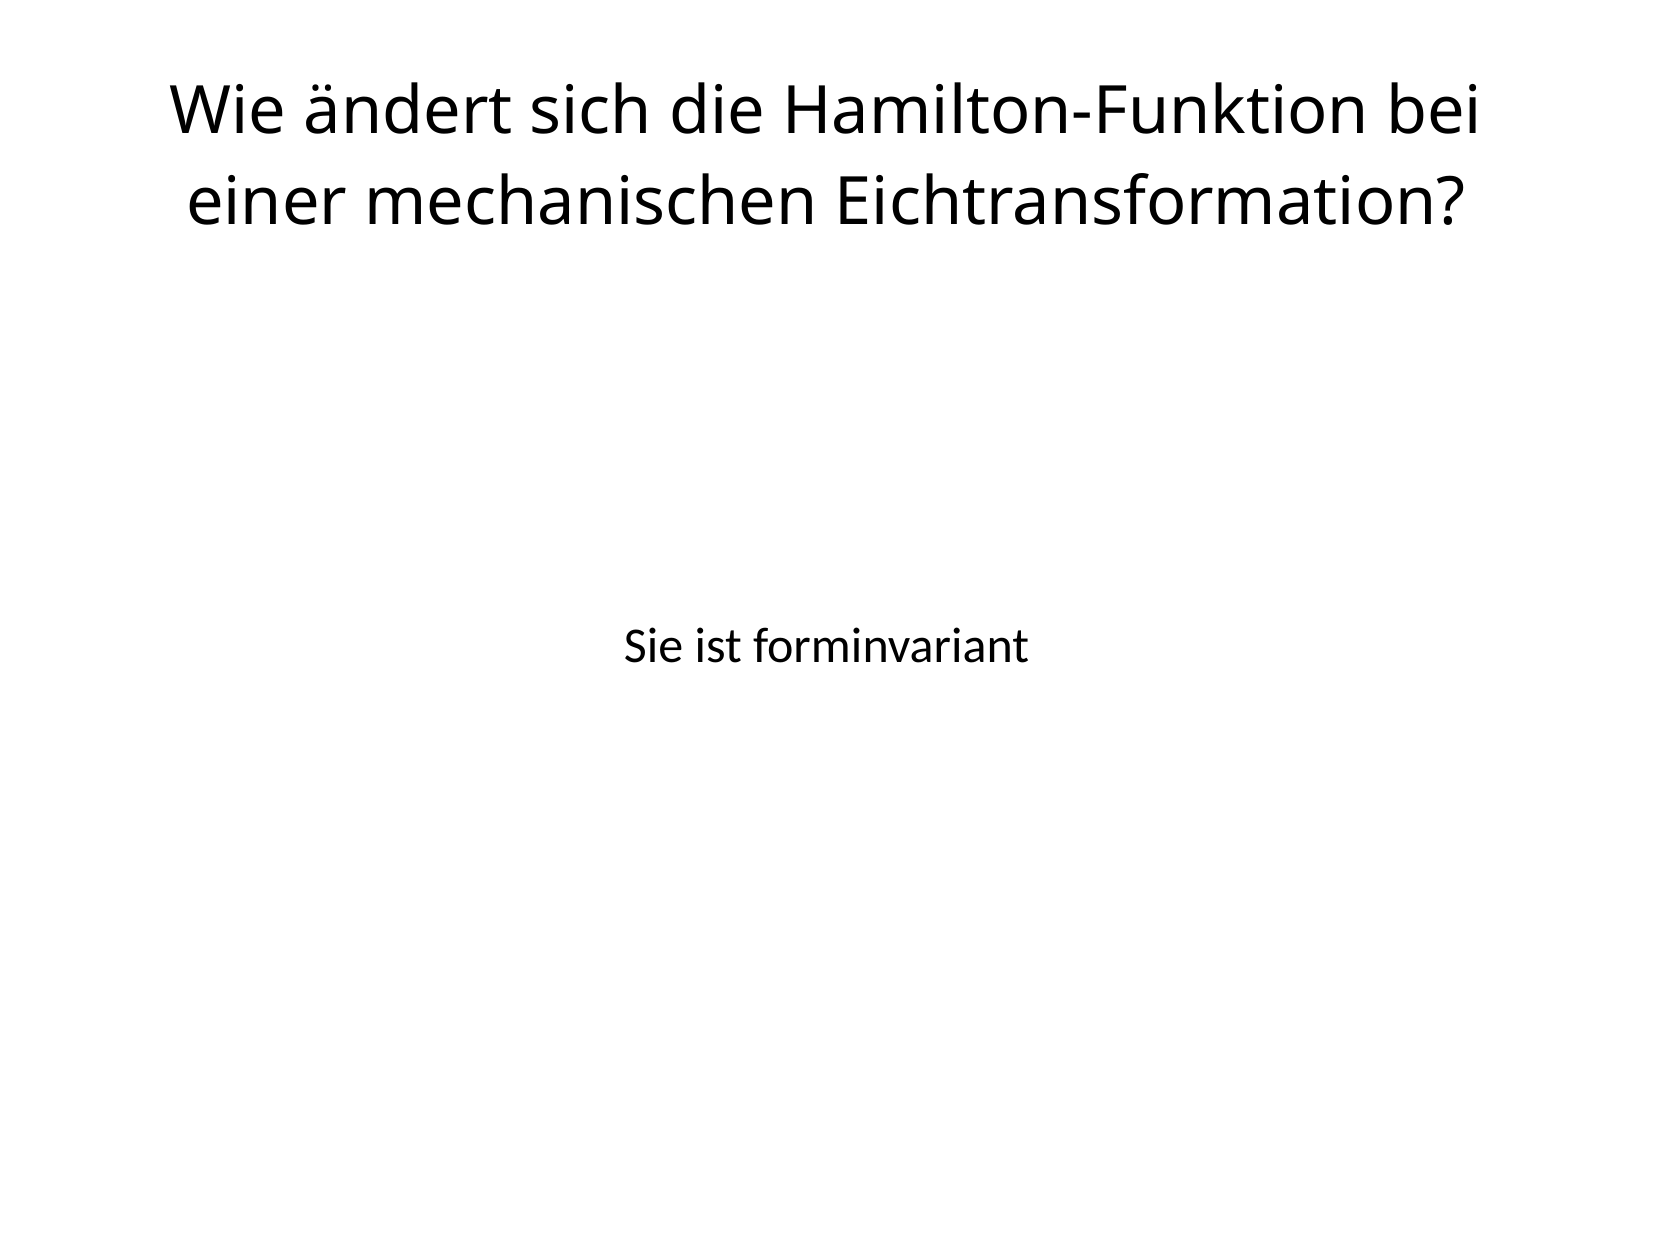

# Wie ändert sich die Hamilton-Funktion bei einer mechanischen Eichtransformation?
Sie ist forminvariant